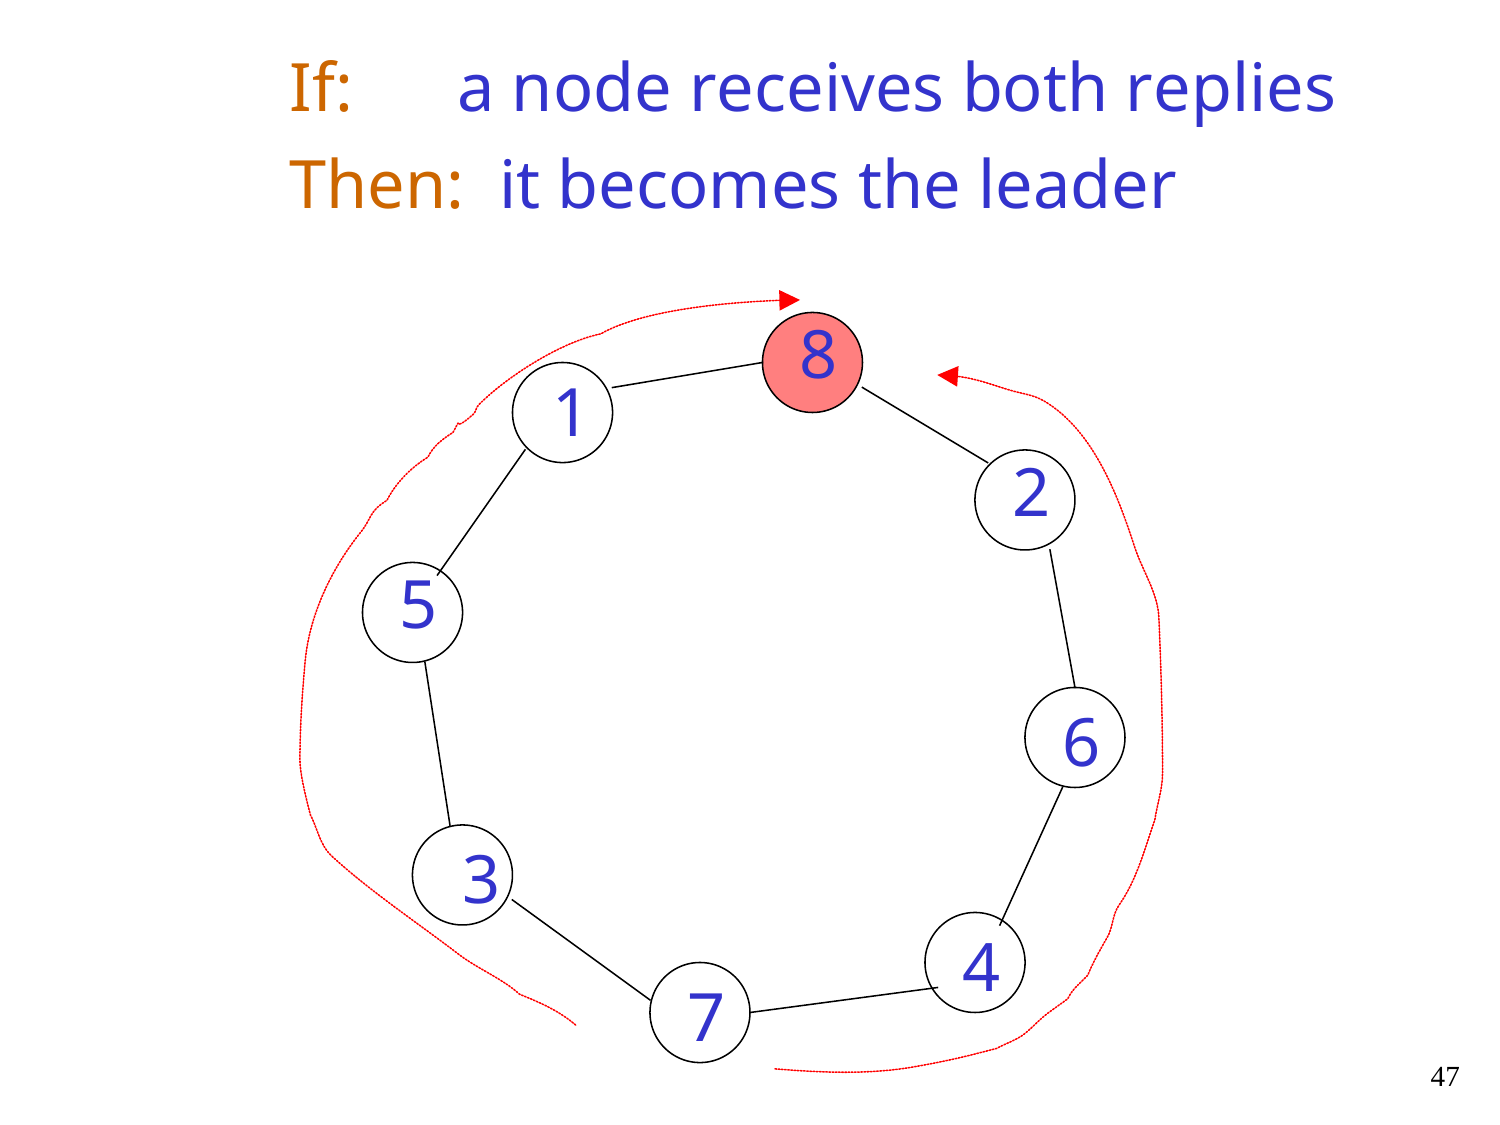

If: a node receives both replies
Then: it becomes the leader
8
1
2
5
6
3
4
7